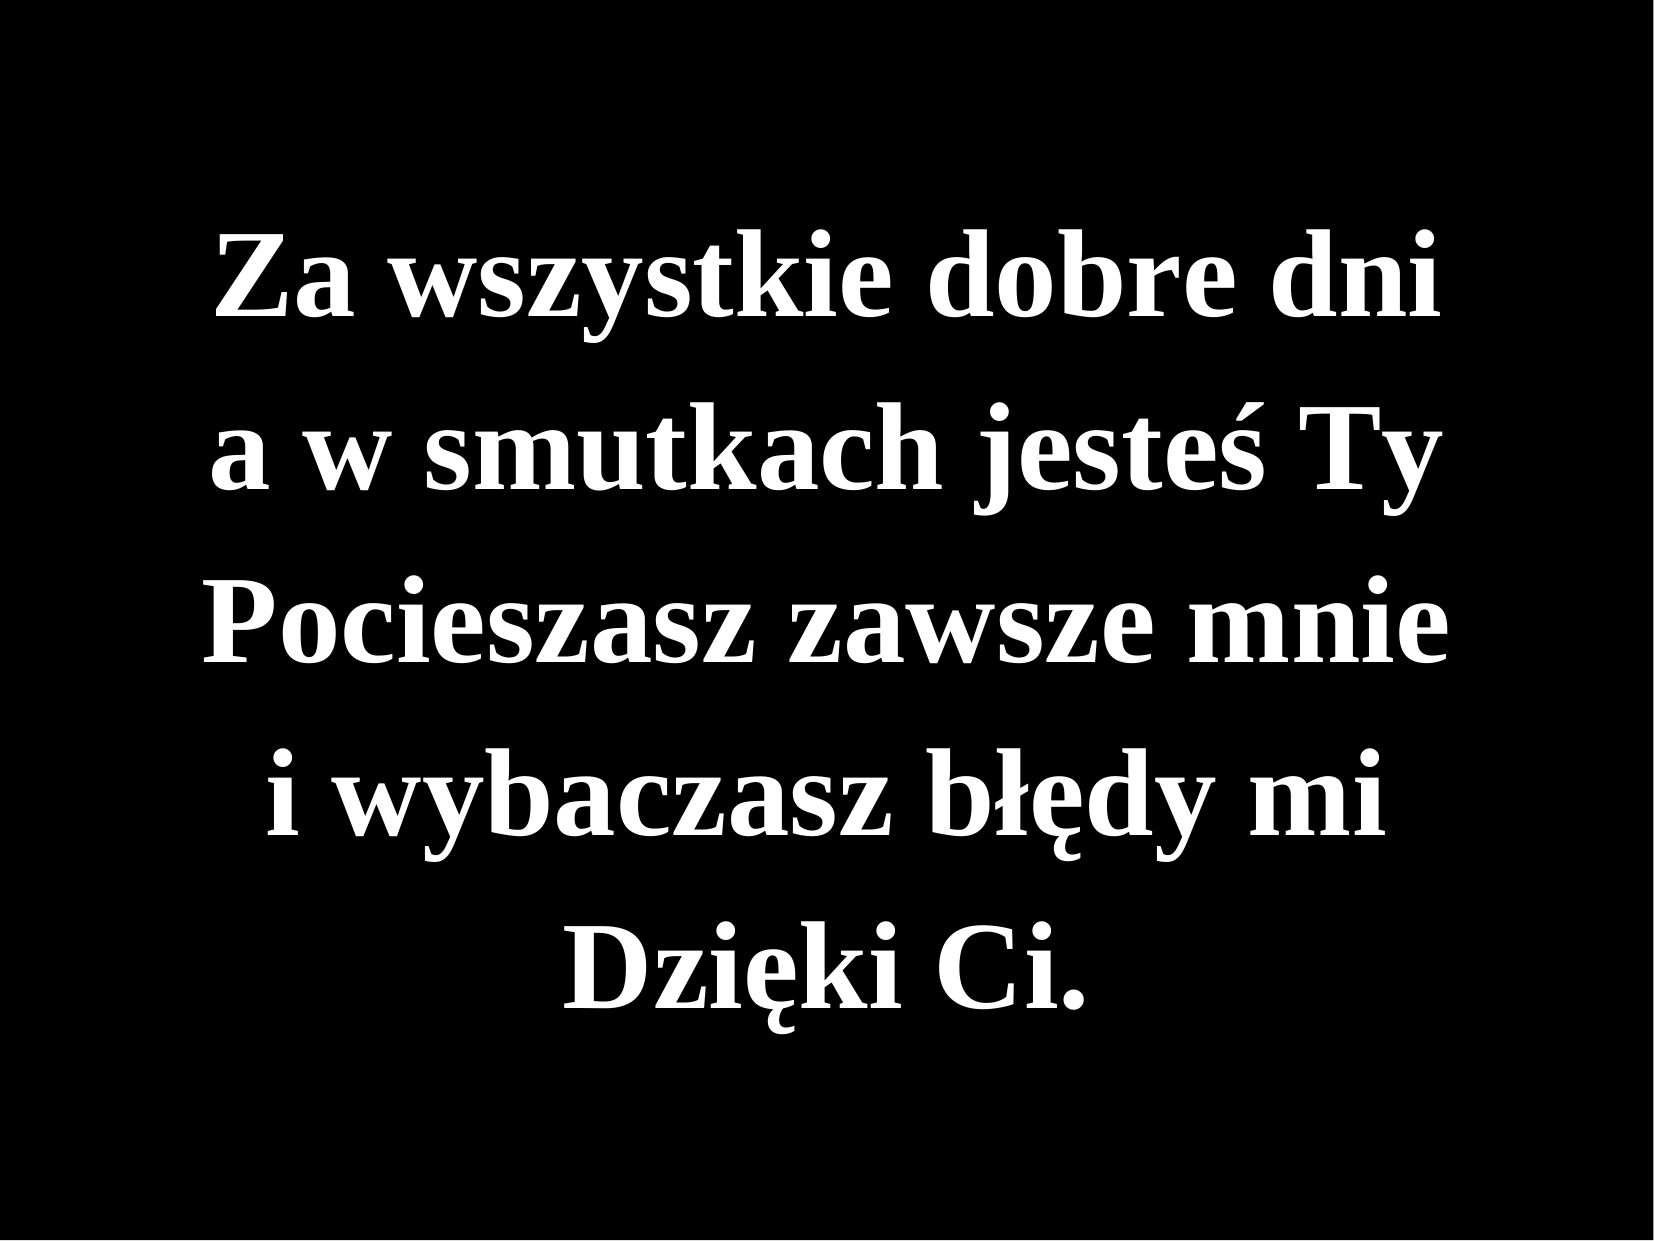

# Za wszystkie dobre dni ppp a w smutkach jesteś Ty ppp Pocieszasz zawsze mnie ppp i wybaczasz błędy mi ppp Dzięki Ci.